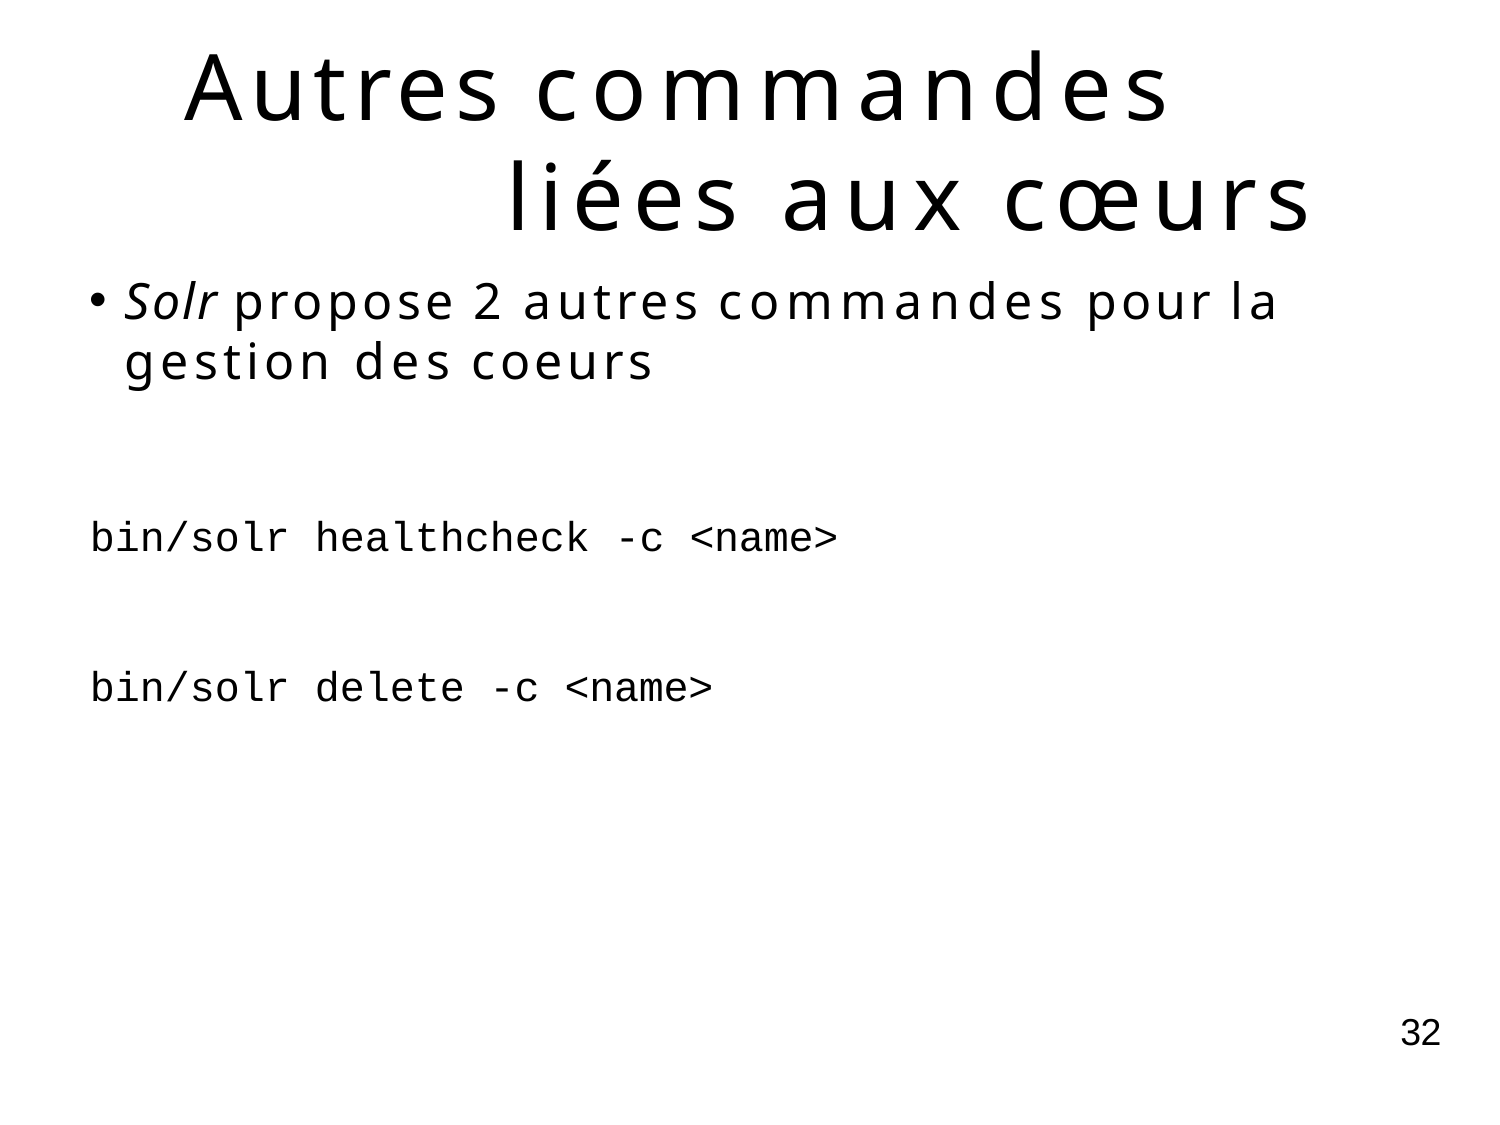

# Autres commandes liées aux cœurs
Solr propose 2 autres commandes pour la gestion des coeurs
bin/solr healthcheck -c <name> bin/solr delete -c <name>
32